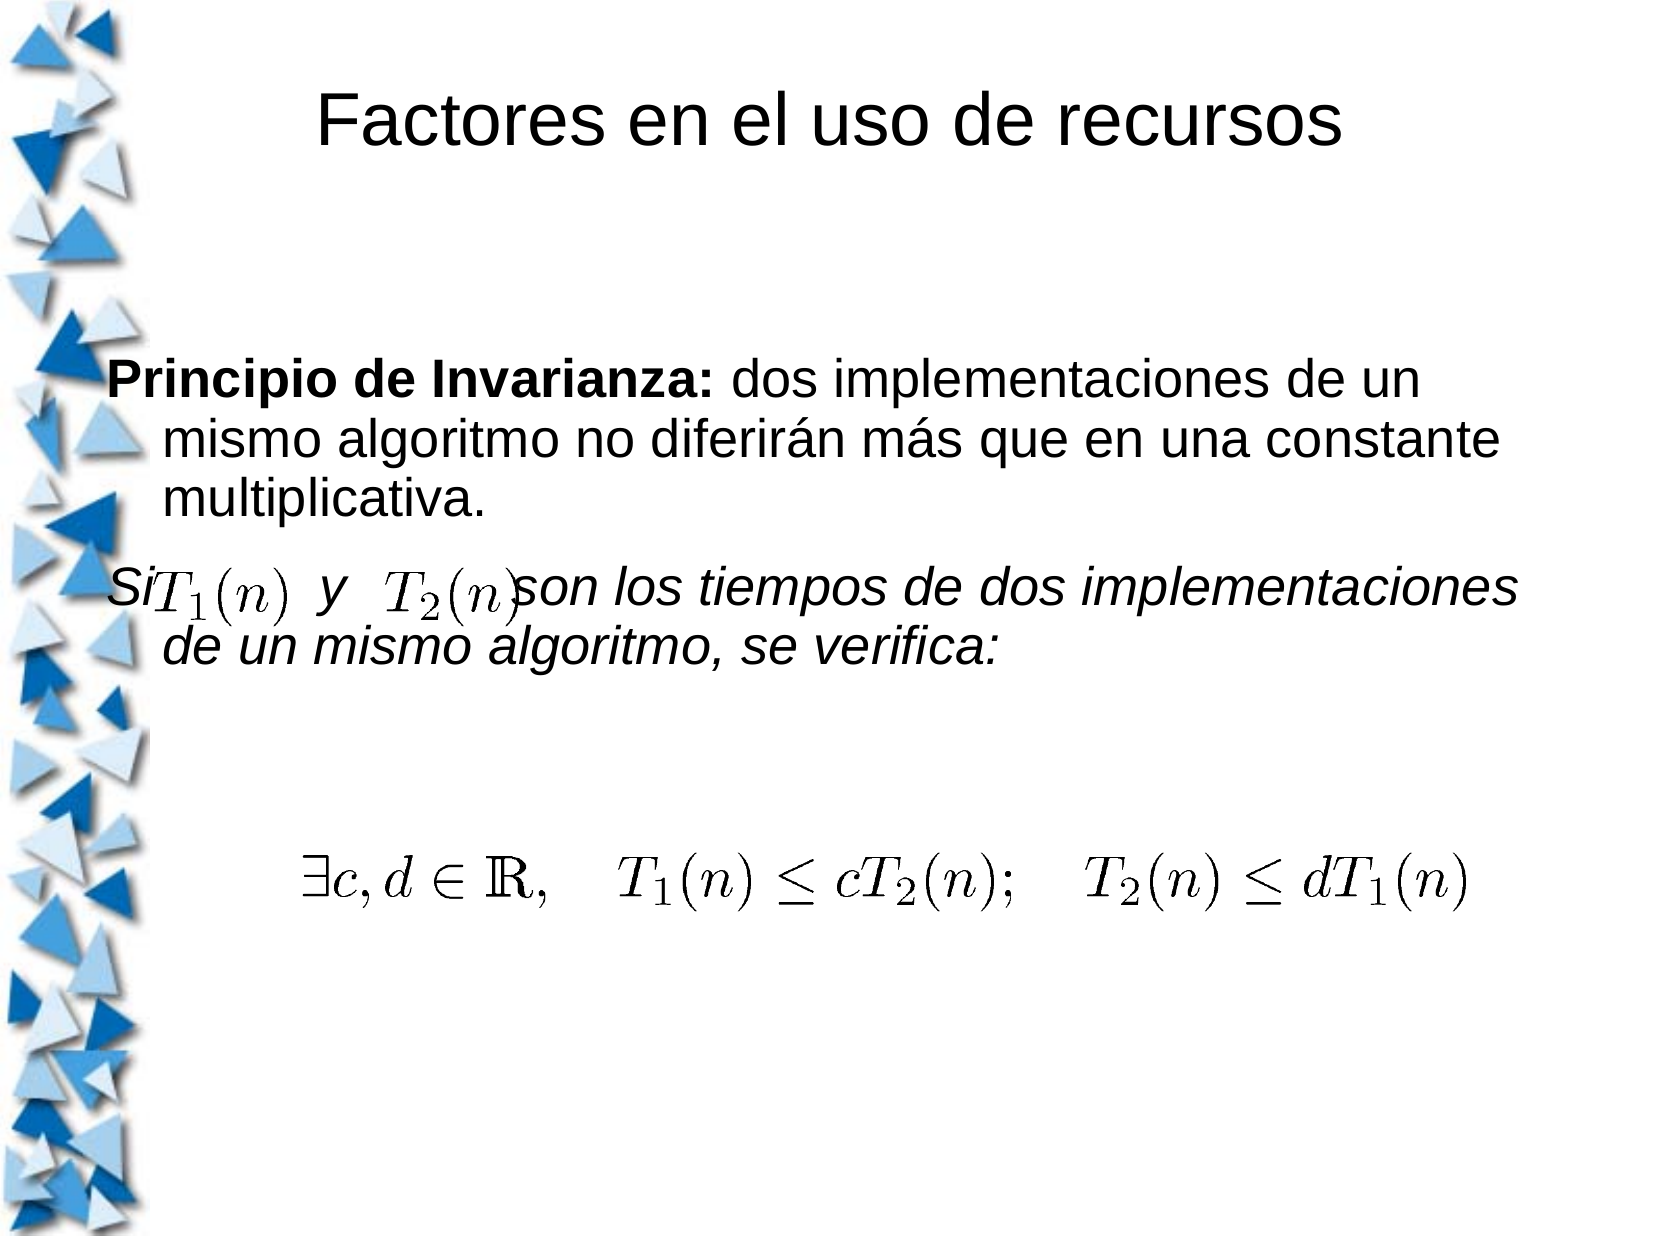

# Factores en el uso de recursos
Principio de Invarianza: dos implementaciones de un mismo algoritmo no diferirán más que en una constante multiplicativa.
Si y son los tiempos de dos implementaciones de un mismo algoritmo, se verifica: